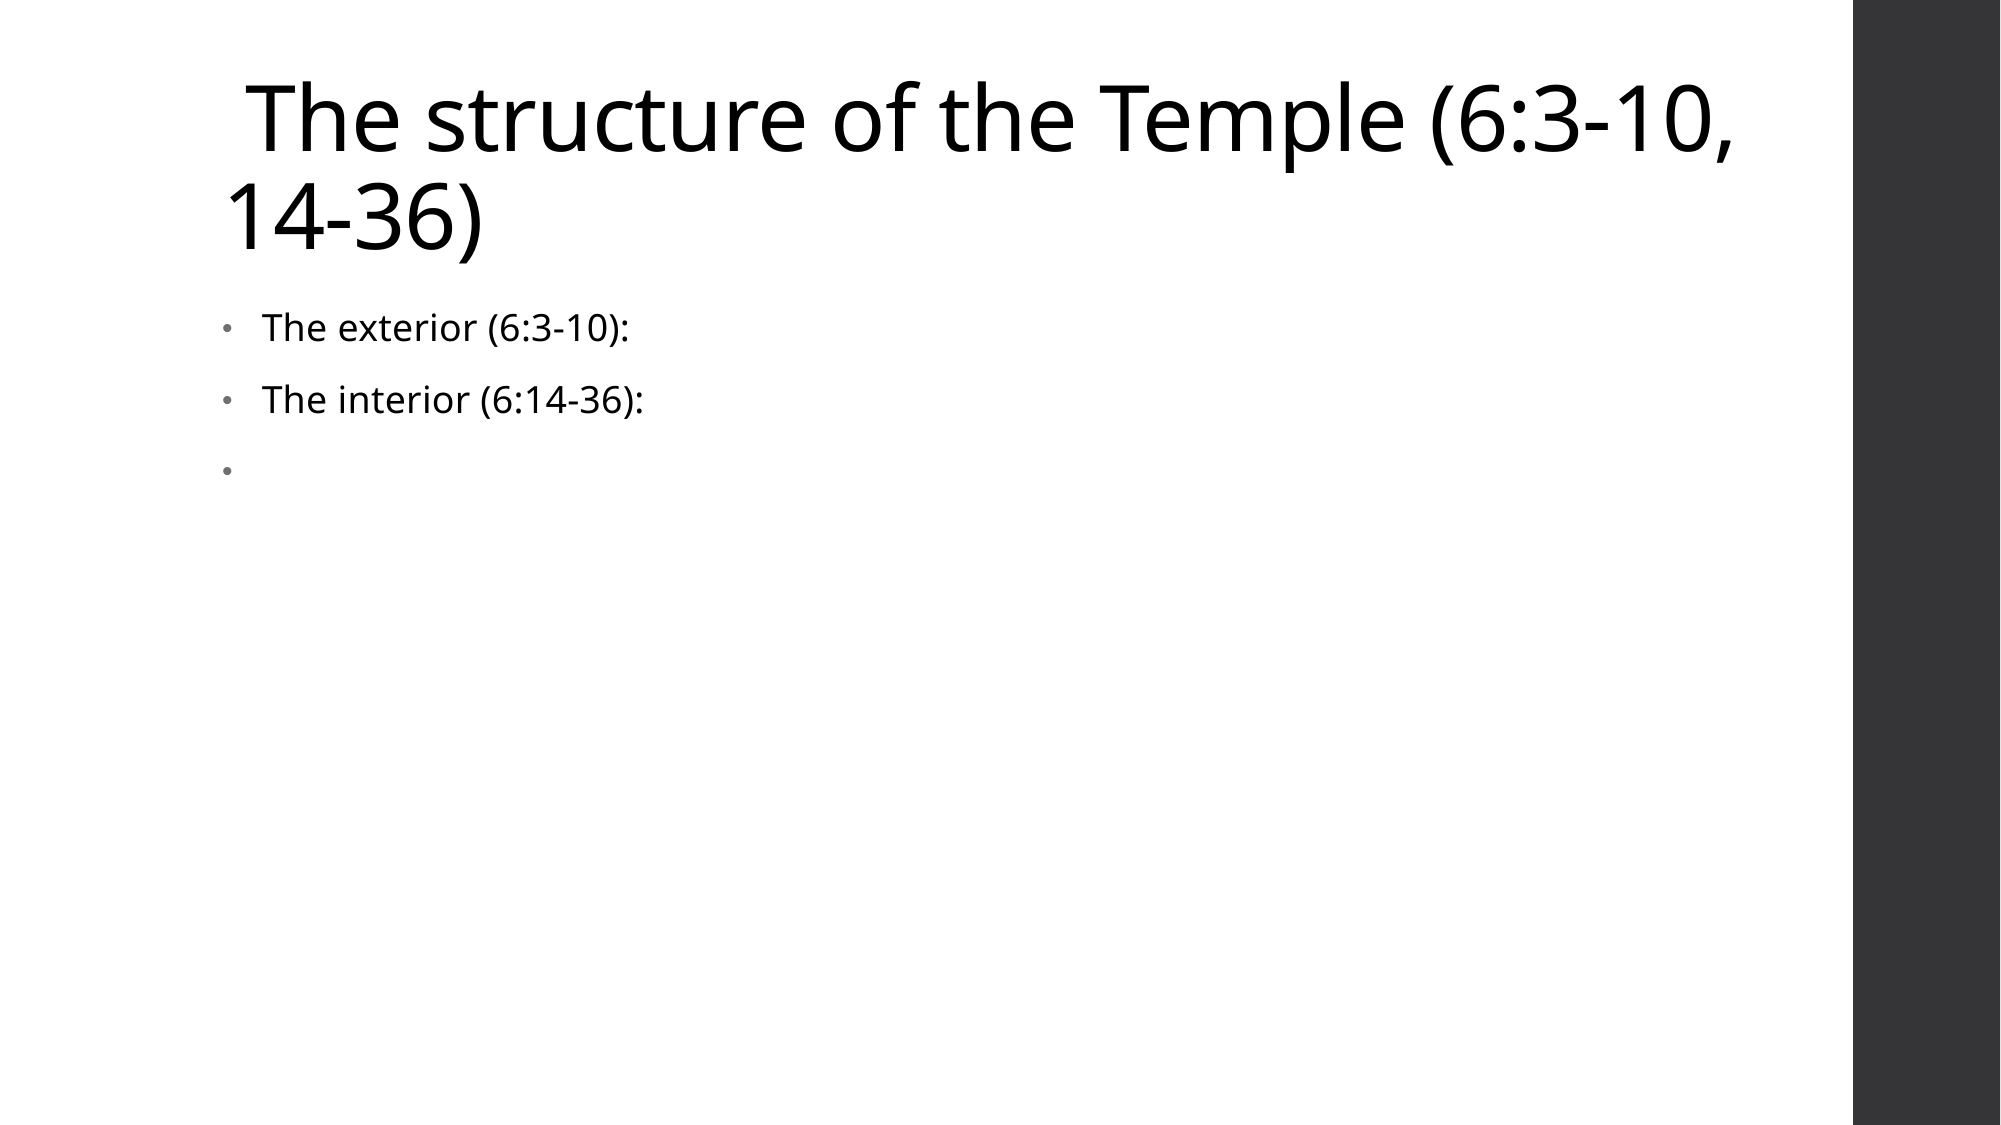

# The structure of the Temple (6:3-10, 14-36)
 The exterior (6:3-10):
 The interior (6:14-36):